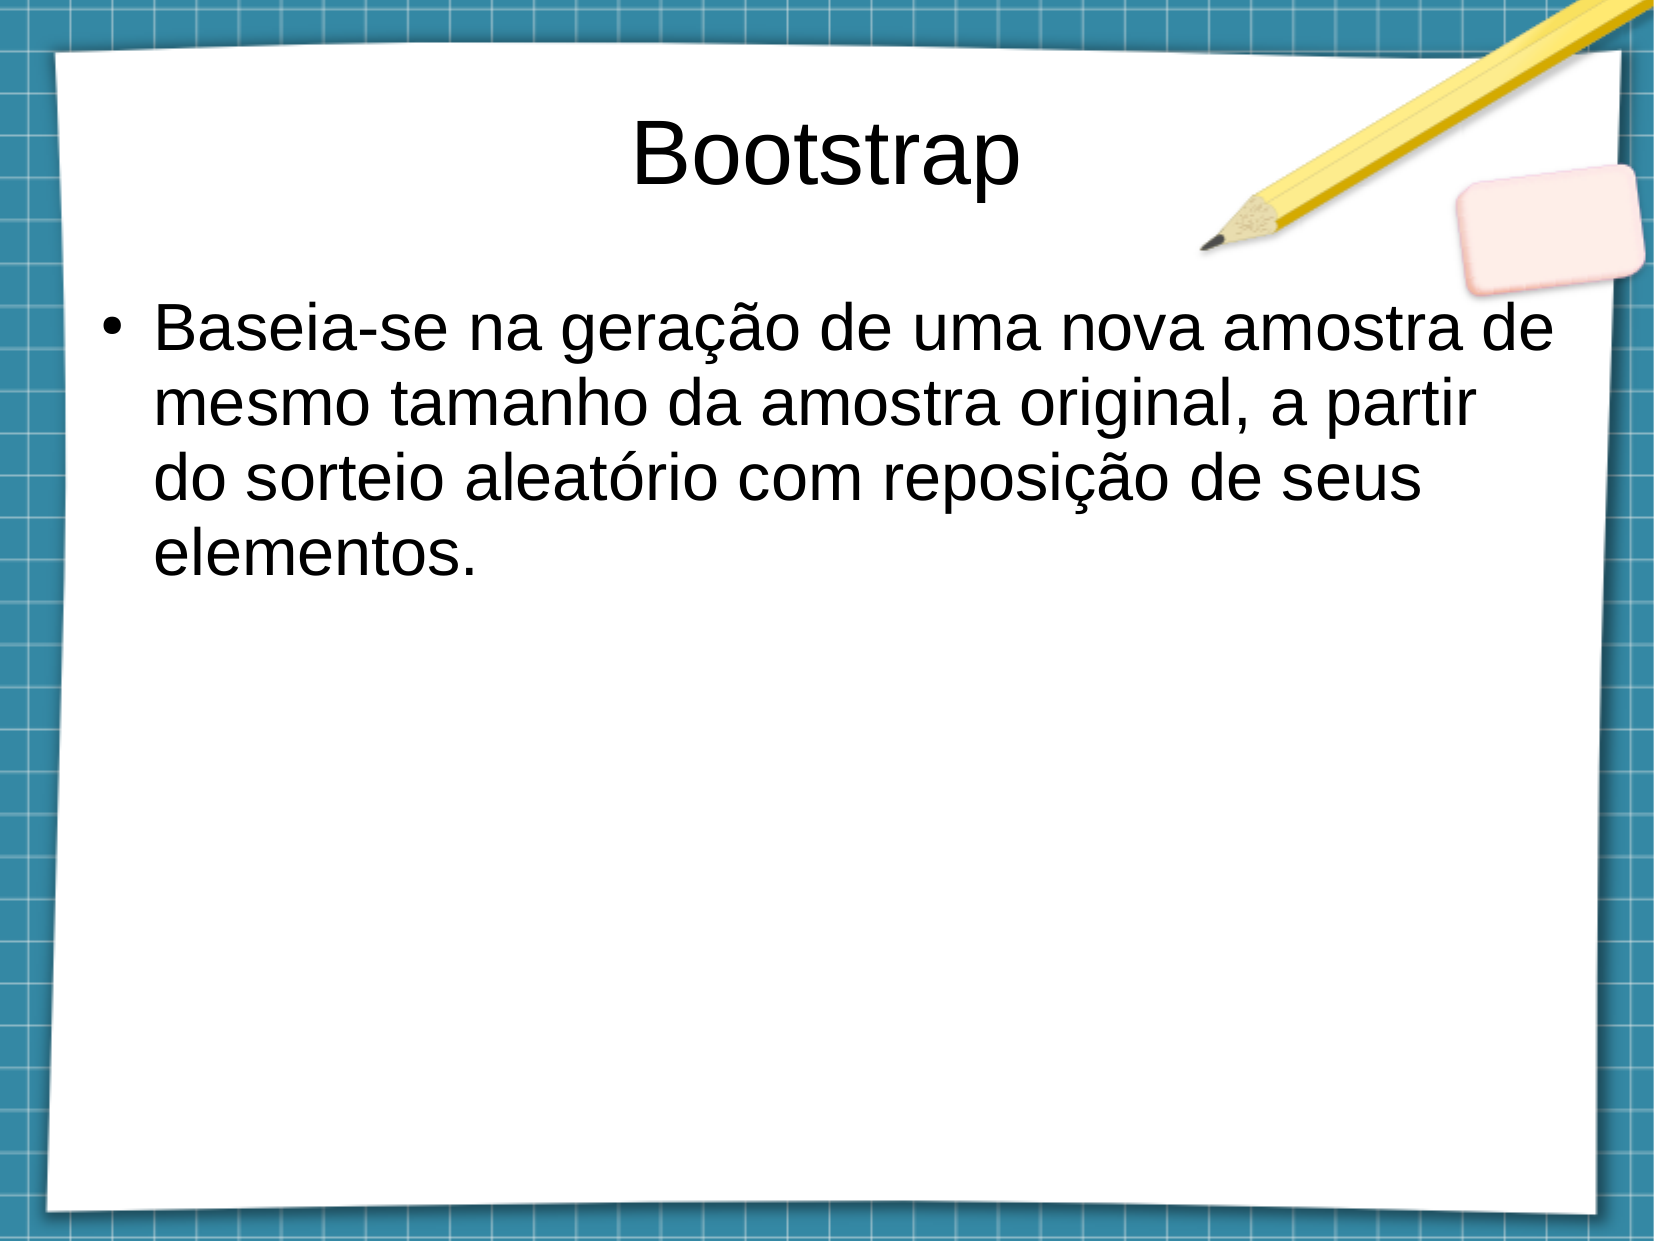

# Bootstrap
Baseia-se na geração de uma nova amostra de mesmo tamanho da amostra original, a partir do sorteio aleatório com reposição de seus elementos.